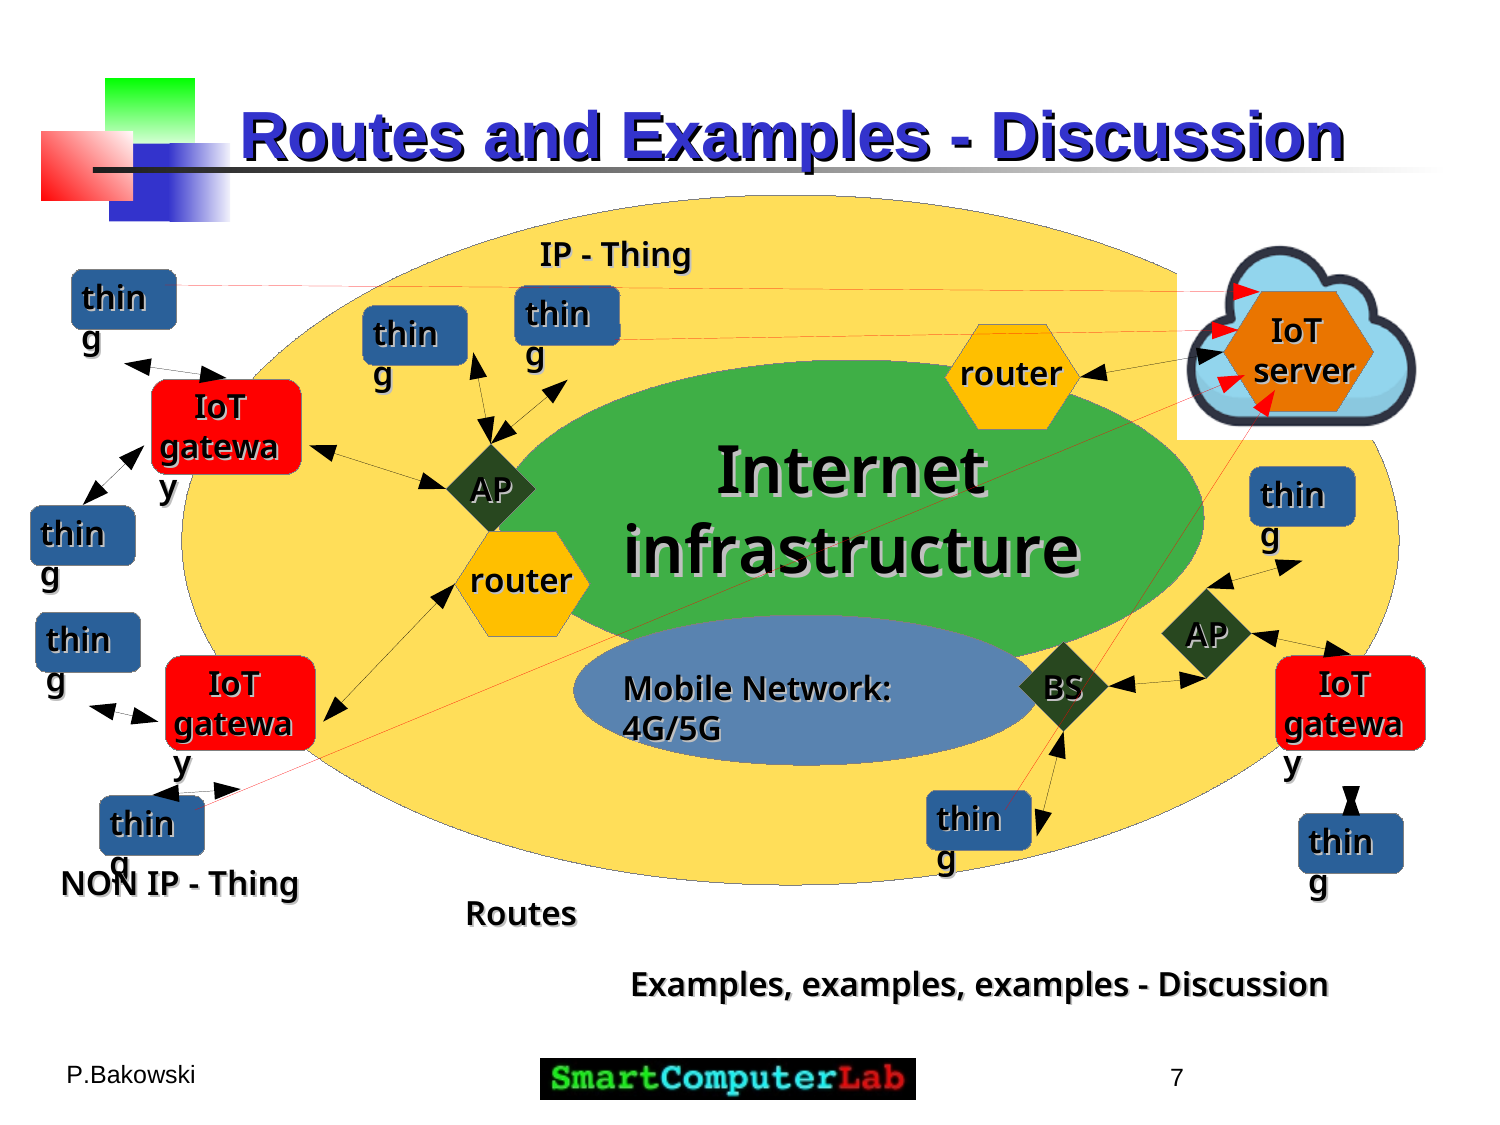

# Routes and Examples - Discussion
IP - Thing
thing
thing
 IoT
server
thing
router
 IoT
gateway
Internet
infrastructure
AP
thing
thing
router
AP
thing
BS
 IoT
gateway
 IoT
gateway
Mobile Network: 4G/5G
thing
thing
thing
NON IP - Thing
Routes
Examples, examples, examples - Discussion
7